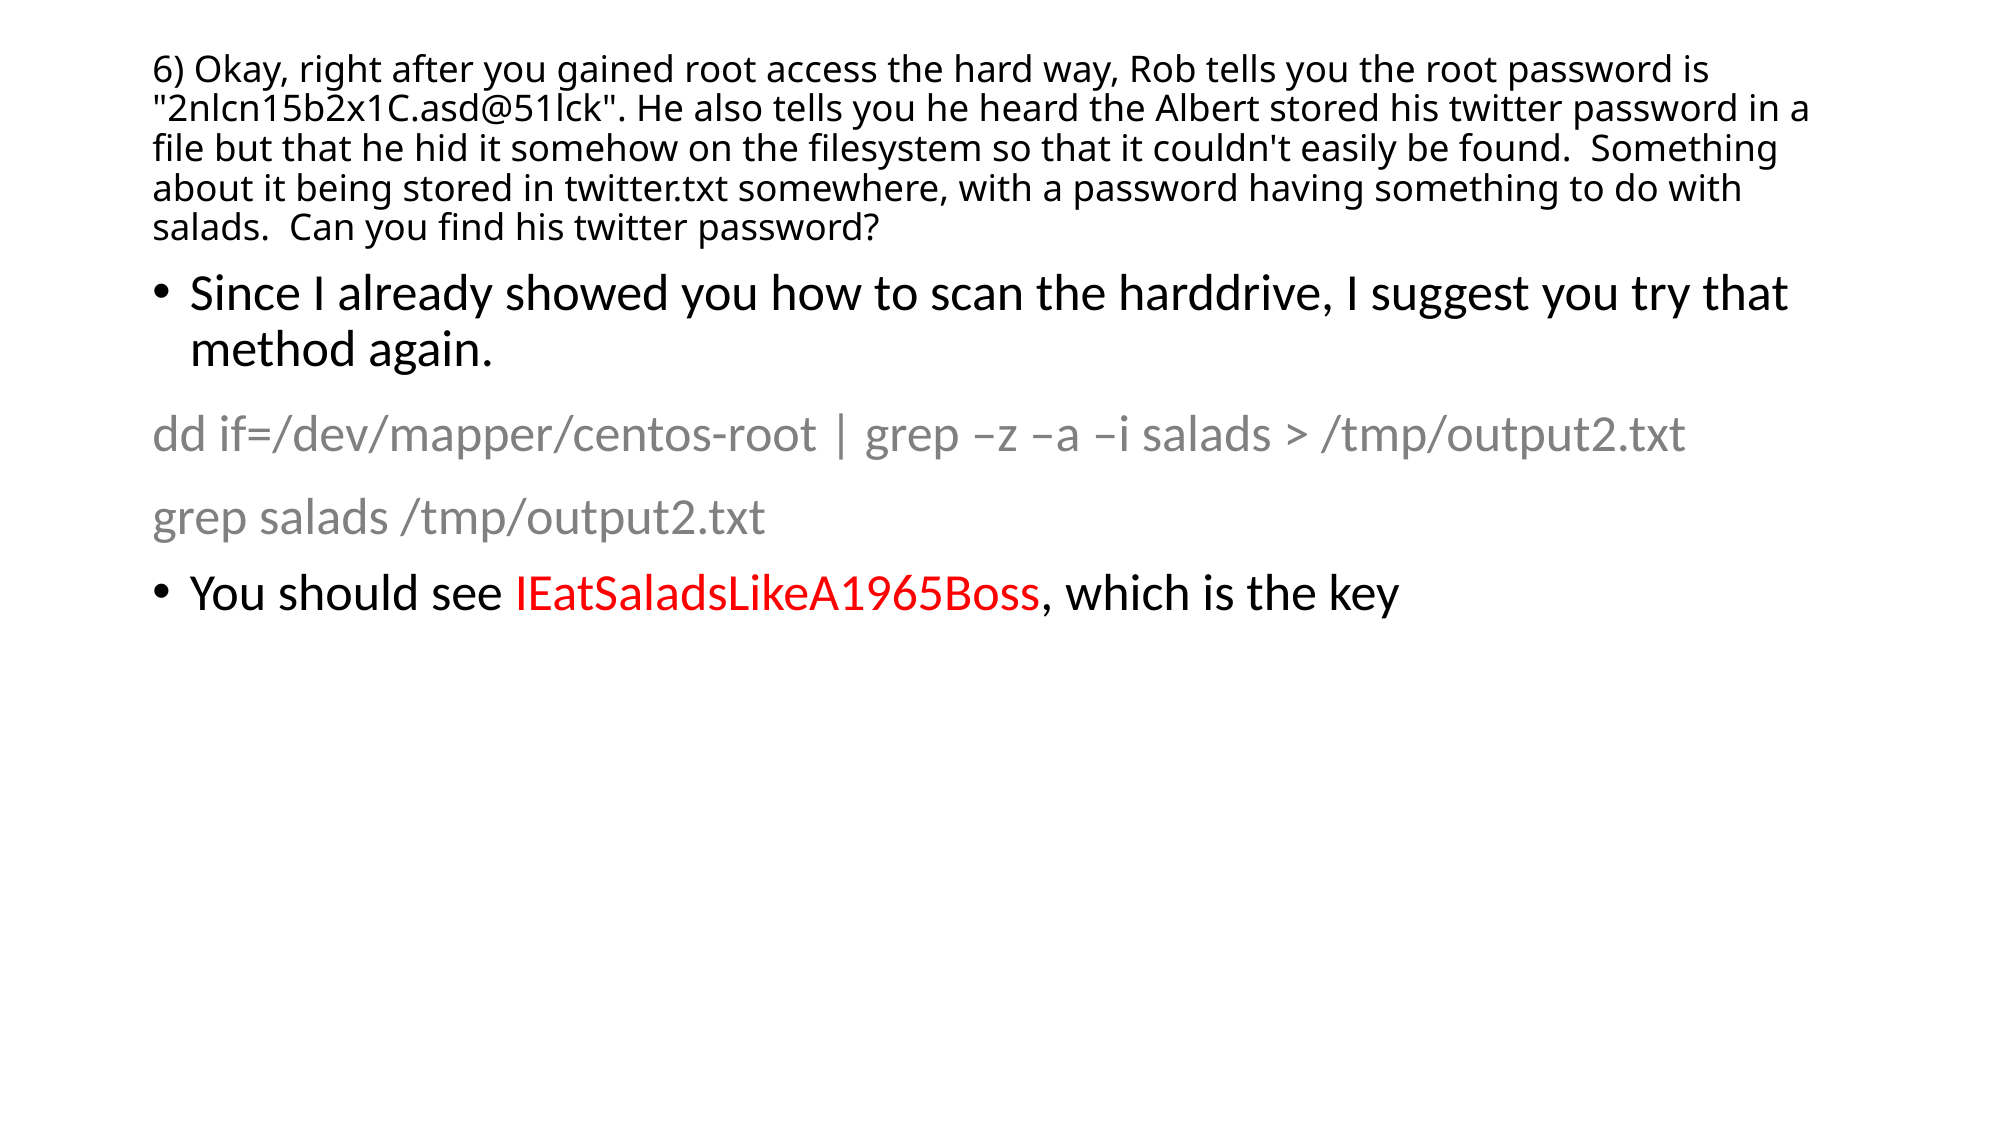

# 6) Okay, right after you gained root access the hard way, Rob tells you the root password is "2nlcn15b2x1C.asd@51lck". He also tells you he heard the Albert stored his twitter password in a file but that he hid it somehow on the filesystem so that it couldn't easily be found. Something about it being stored in twitter.txt somewhere, with a password having something to do with salads. Can you find his twitter password?
Since I already showed you how to scan the harddrive, I suggest you try that method again.
dd if=/dev/mapper/centos-root | grep –z –a –i salads > /tmp/output2.txt
grep salads /tmp/output2.txt
You should see IEatSaladsLikeA1965Boss, which is the key